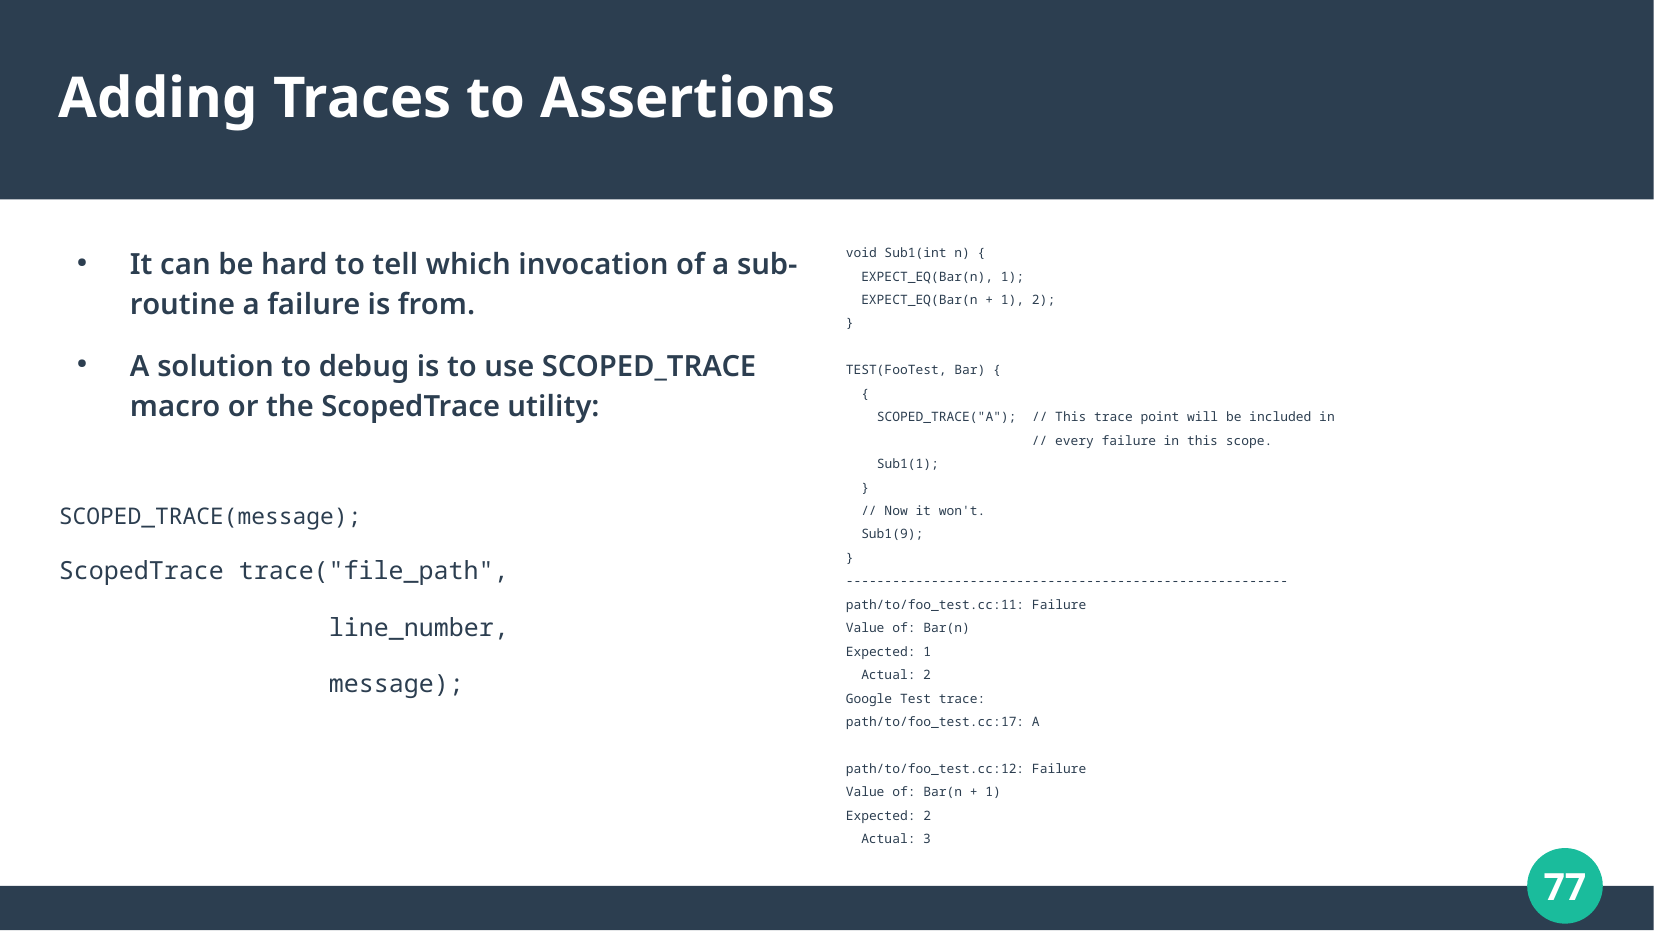

# Adding Traces to Assertions
It can be hard to tell which invocation of a sub-routine a failure is from.
A solution to debug is to use SCOPED_TRACE macro or the ScopedTrace utility:
SCOPED_TRACE(message);
ScopedTrace trace("file_path",
 line_number,
 message);
void Sub1(int n) {
 EXPECT_EQ(Bar(n), 1);
 EXPECT_EQ(Bar(n + 1), 2);
}
TEST(FooTest, Bar) {
 {
 SCOPED_TRACE("A"); // This trace point will be included in
 // every failure in this scope.
 Sub1(1);
 }
 // Now it won't.
 Sub1(9);
}
---------------------------------------------------------
path/to/foo_test.cc:11: Failure
Value of: Bar(n)
Expected: 1
 Actual: 2
Google Test trace:
path/to/foo_test.cc:17: A
path/to/foo_test.cc:12: Failure
Value of: Bar(n + 1)
Expected: 2
 Actual: 3